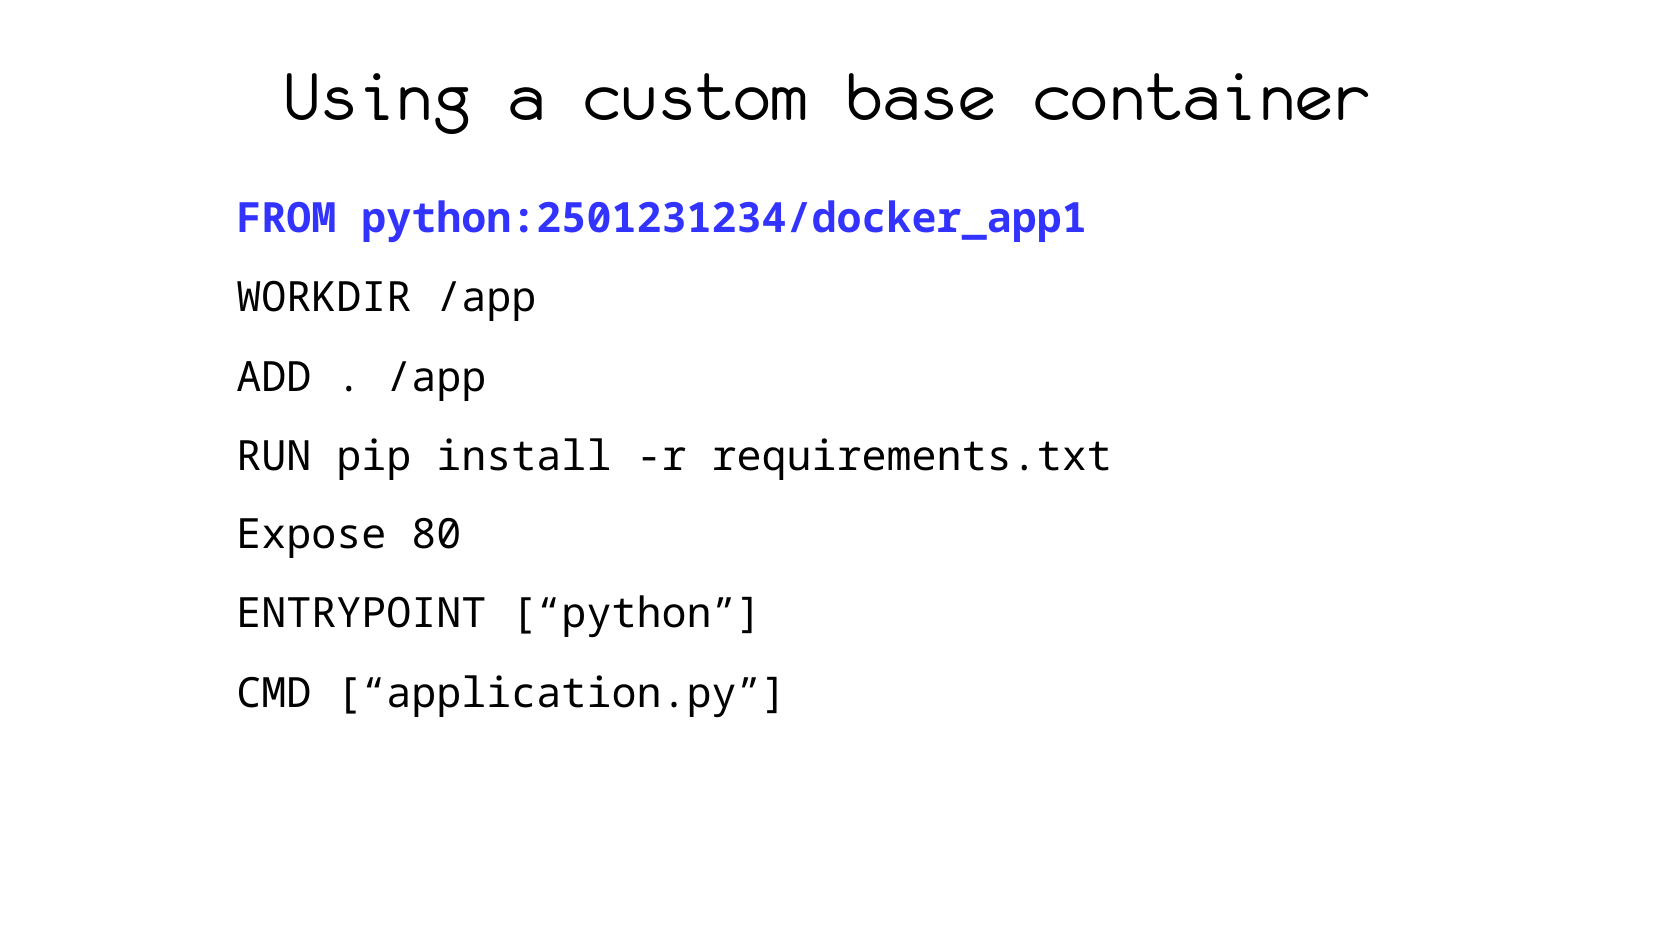

# Using a custom base container
FROM python:2501231234/docker_app1
WORKDIR /app
ADD . /app
RUN pip install -r requirements.txt
Expose 80
ENTRYPOINT [“python”]
CMD [“application.py”]